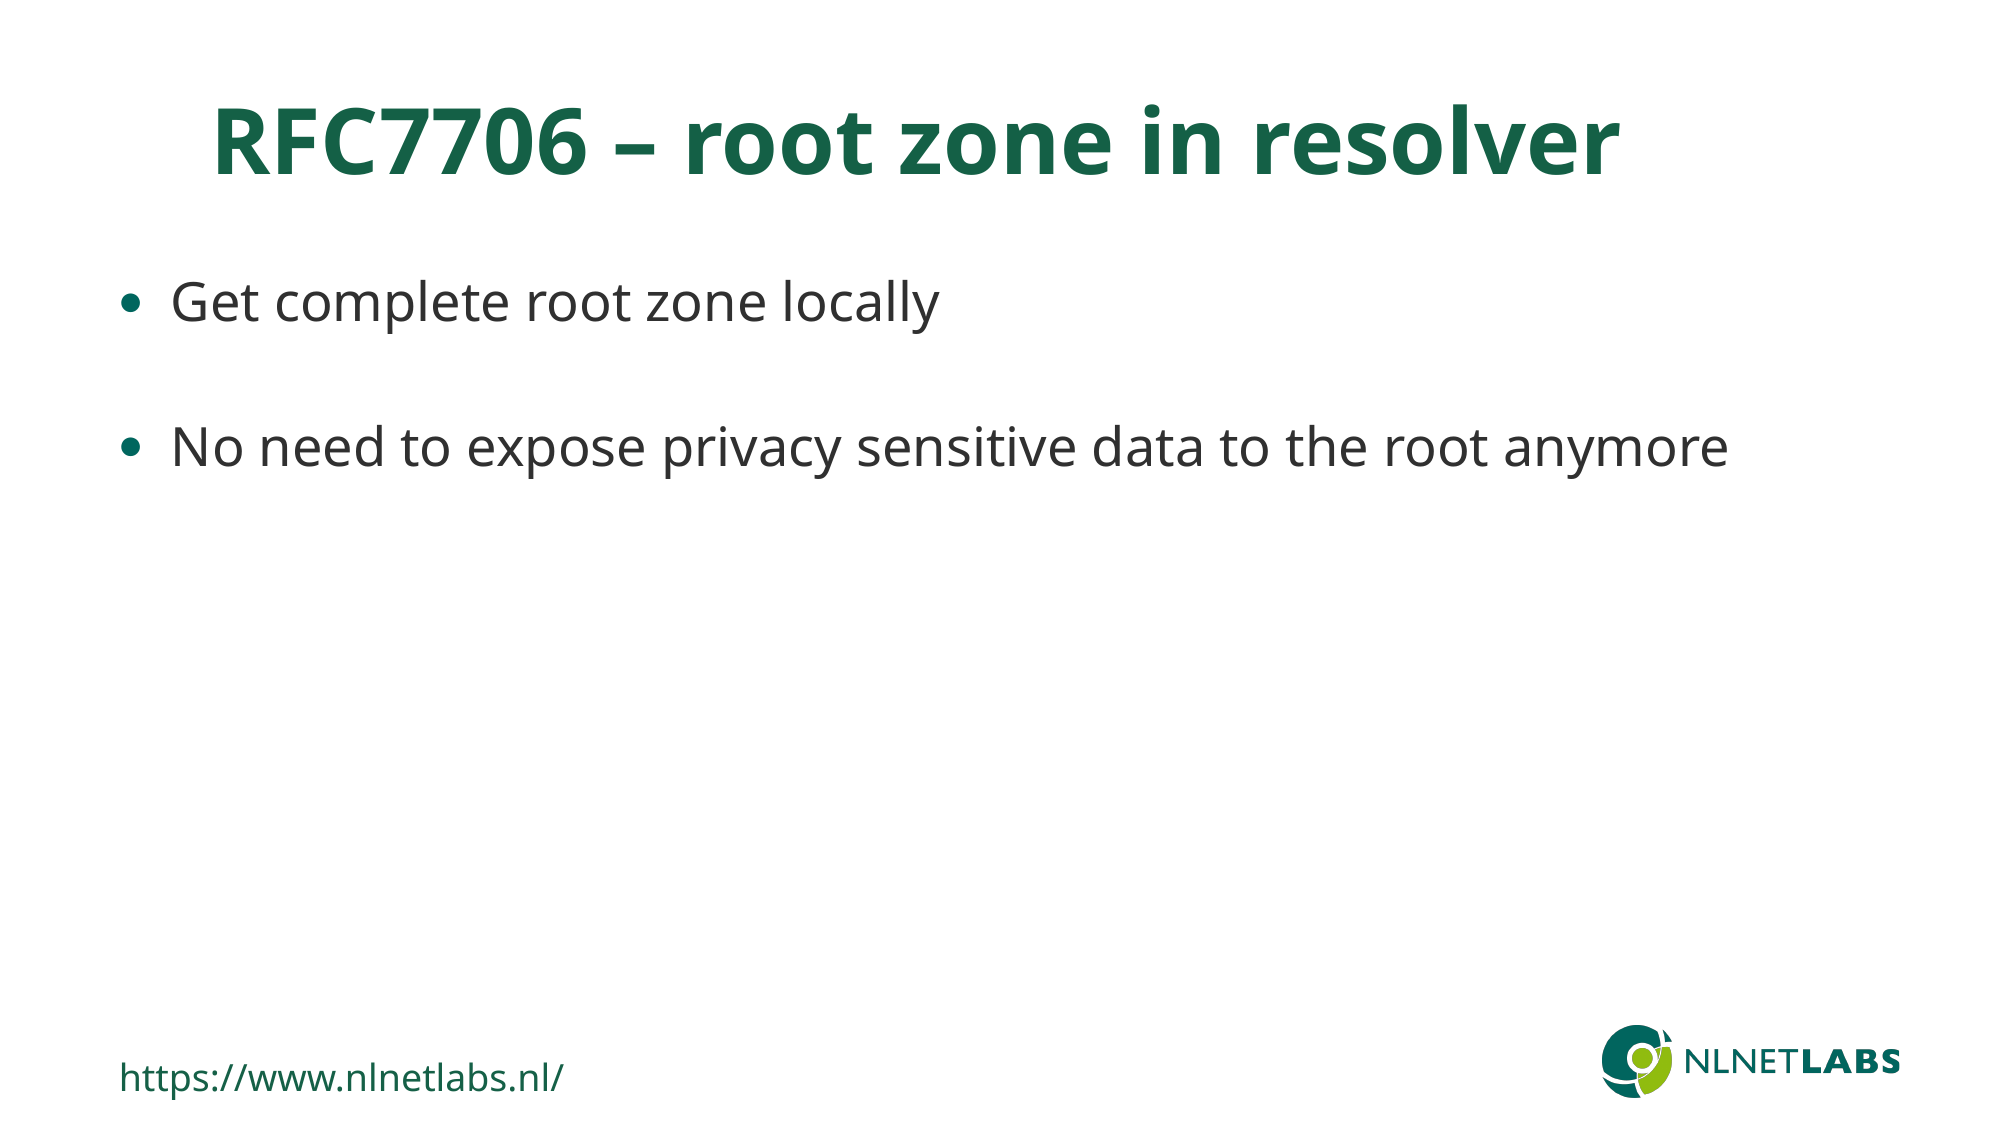

# RFC7706 – root zone in resolver
Get complete root zone locally
No need to expose privacy sensitive data to the root anymore